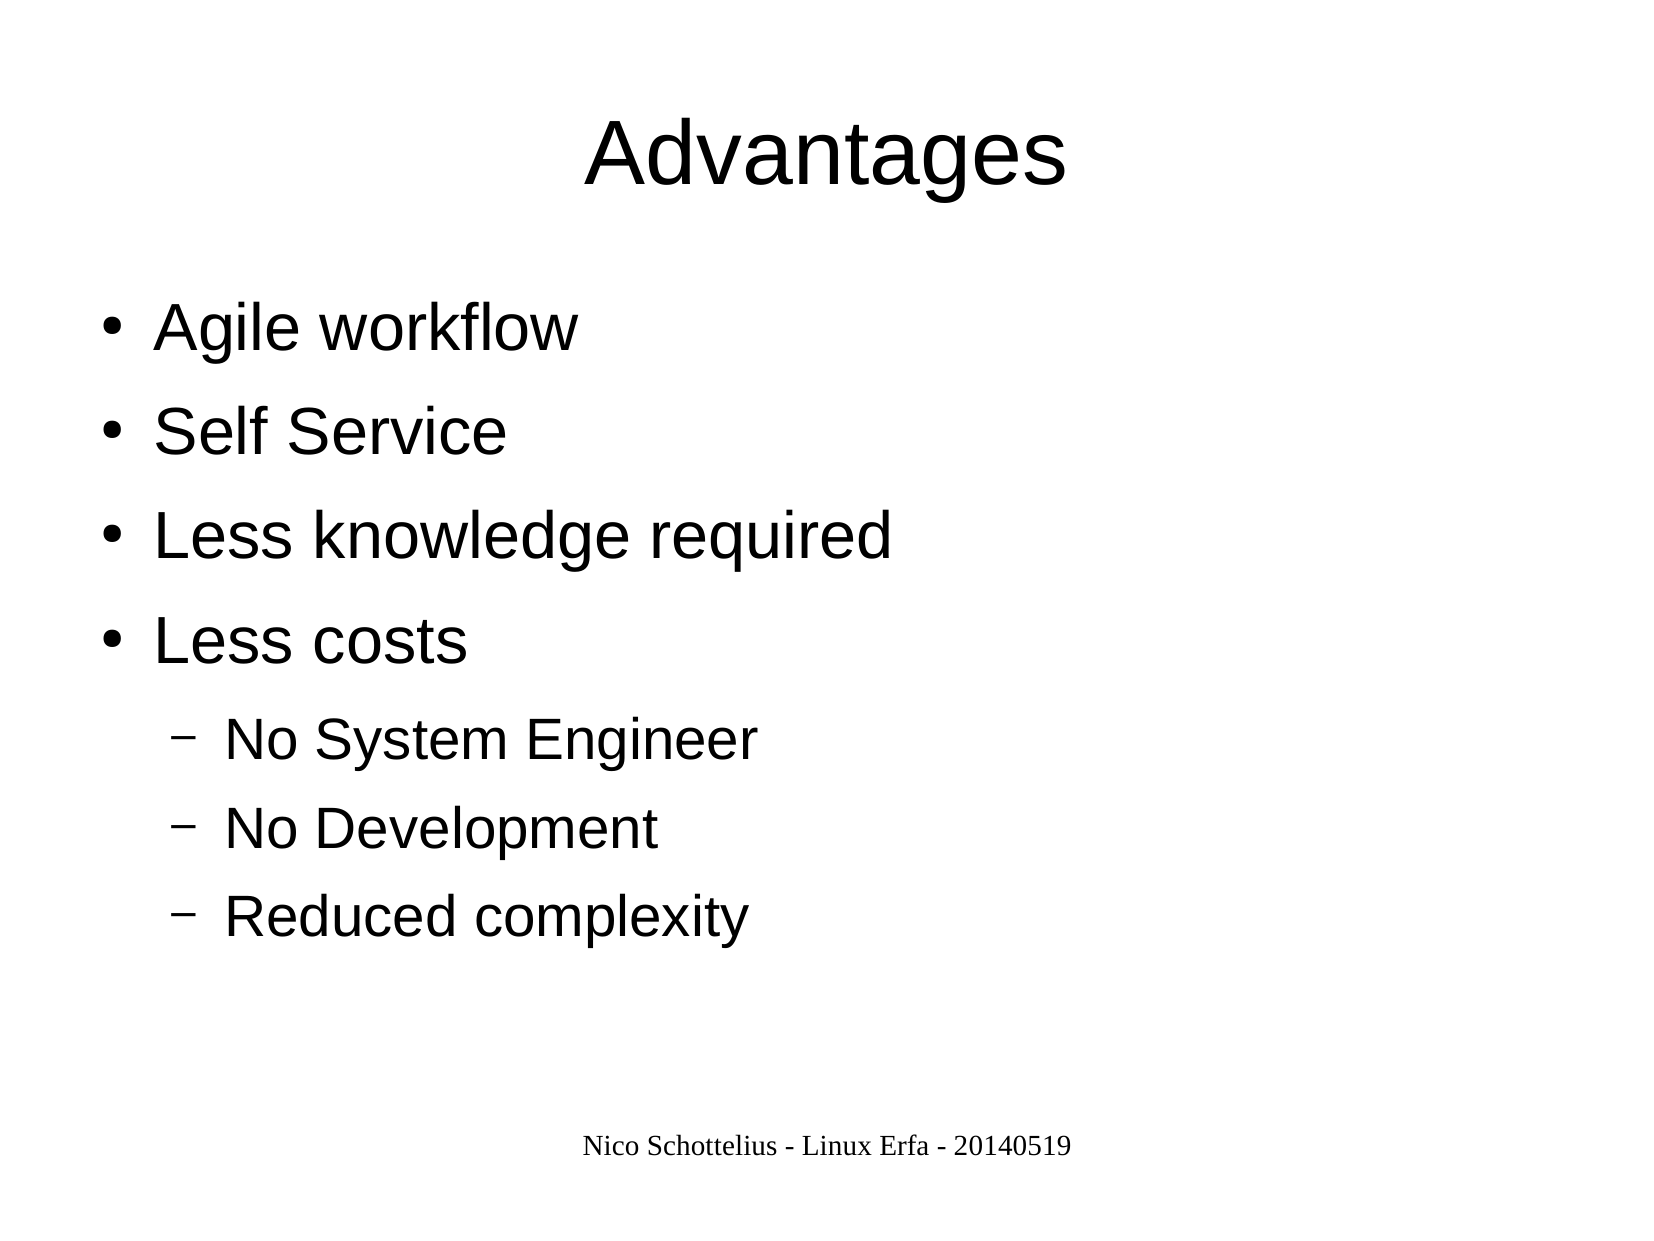

# Advantages
Agile workflow
Self Service
Less knowledge required
Less costs
No System Engineer
No Development
Reduced complexity
Nico Schottelius - Linux Erfa - 20140519